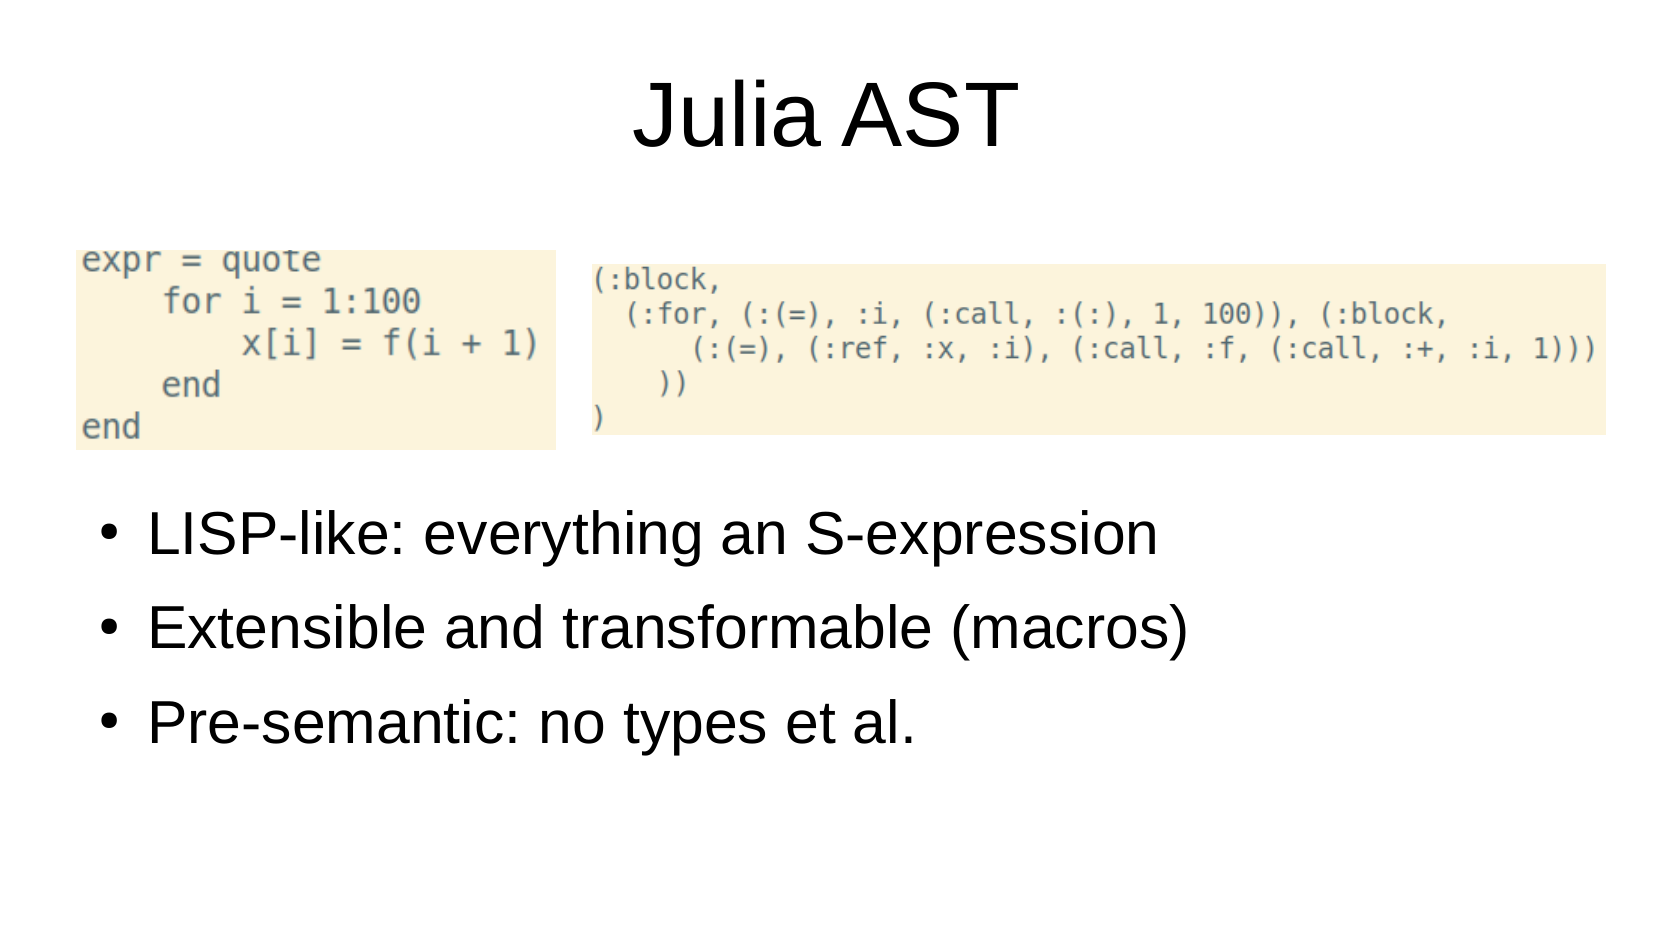

# Julia AST
LISP-like: everything an S-expression
Extensible and transformable (macros)
Pre-semantic: no types et al.